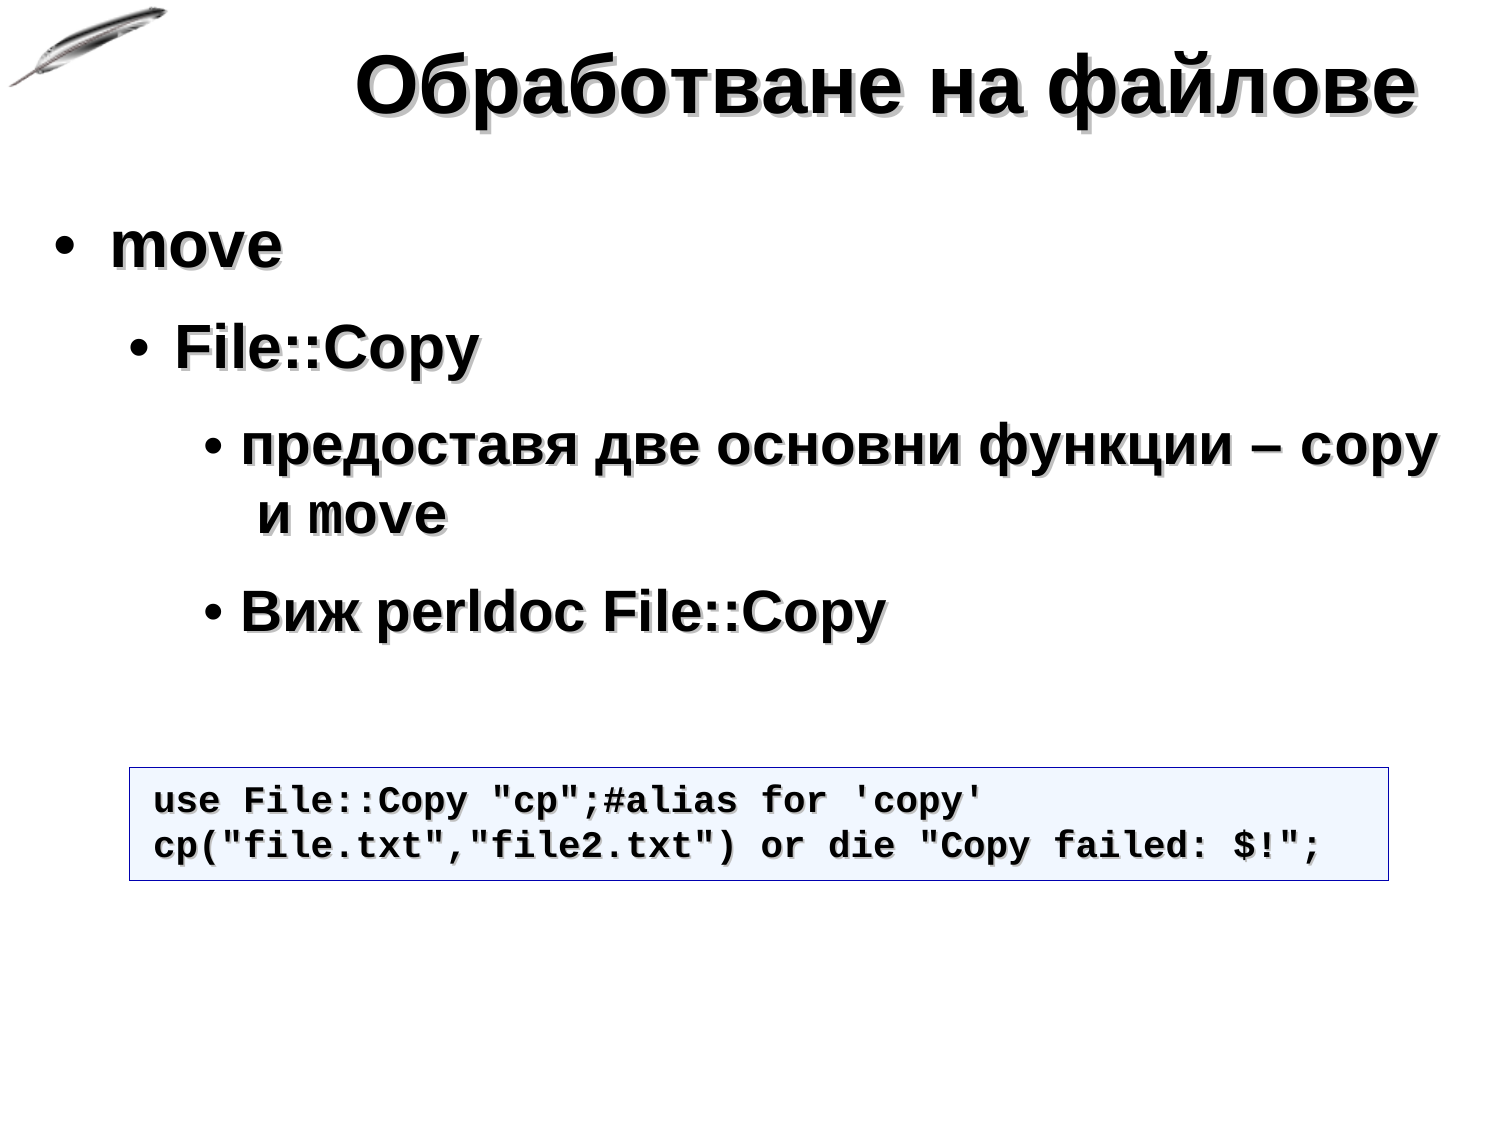

# Обработване на файлове
move
File::Copy
предоставя две основни функции – copy и move
Виж perldoc File::Copy
use File::Copy "cp";#alias for 'copy'
cp("file.txt","file2.txt") or die "Copy failed: $!";